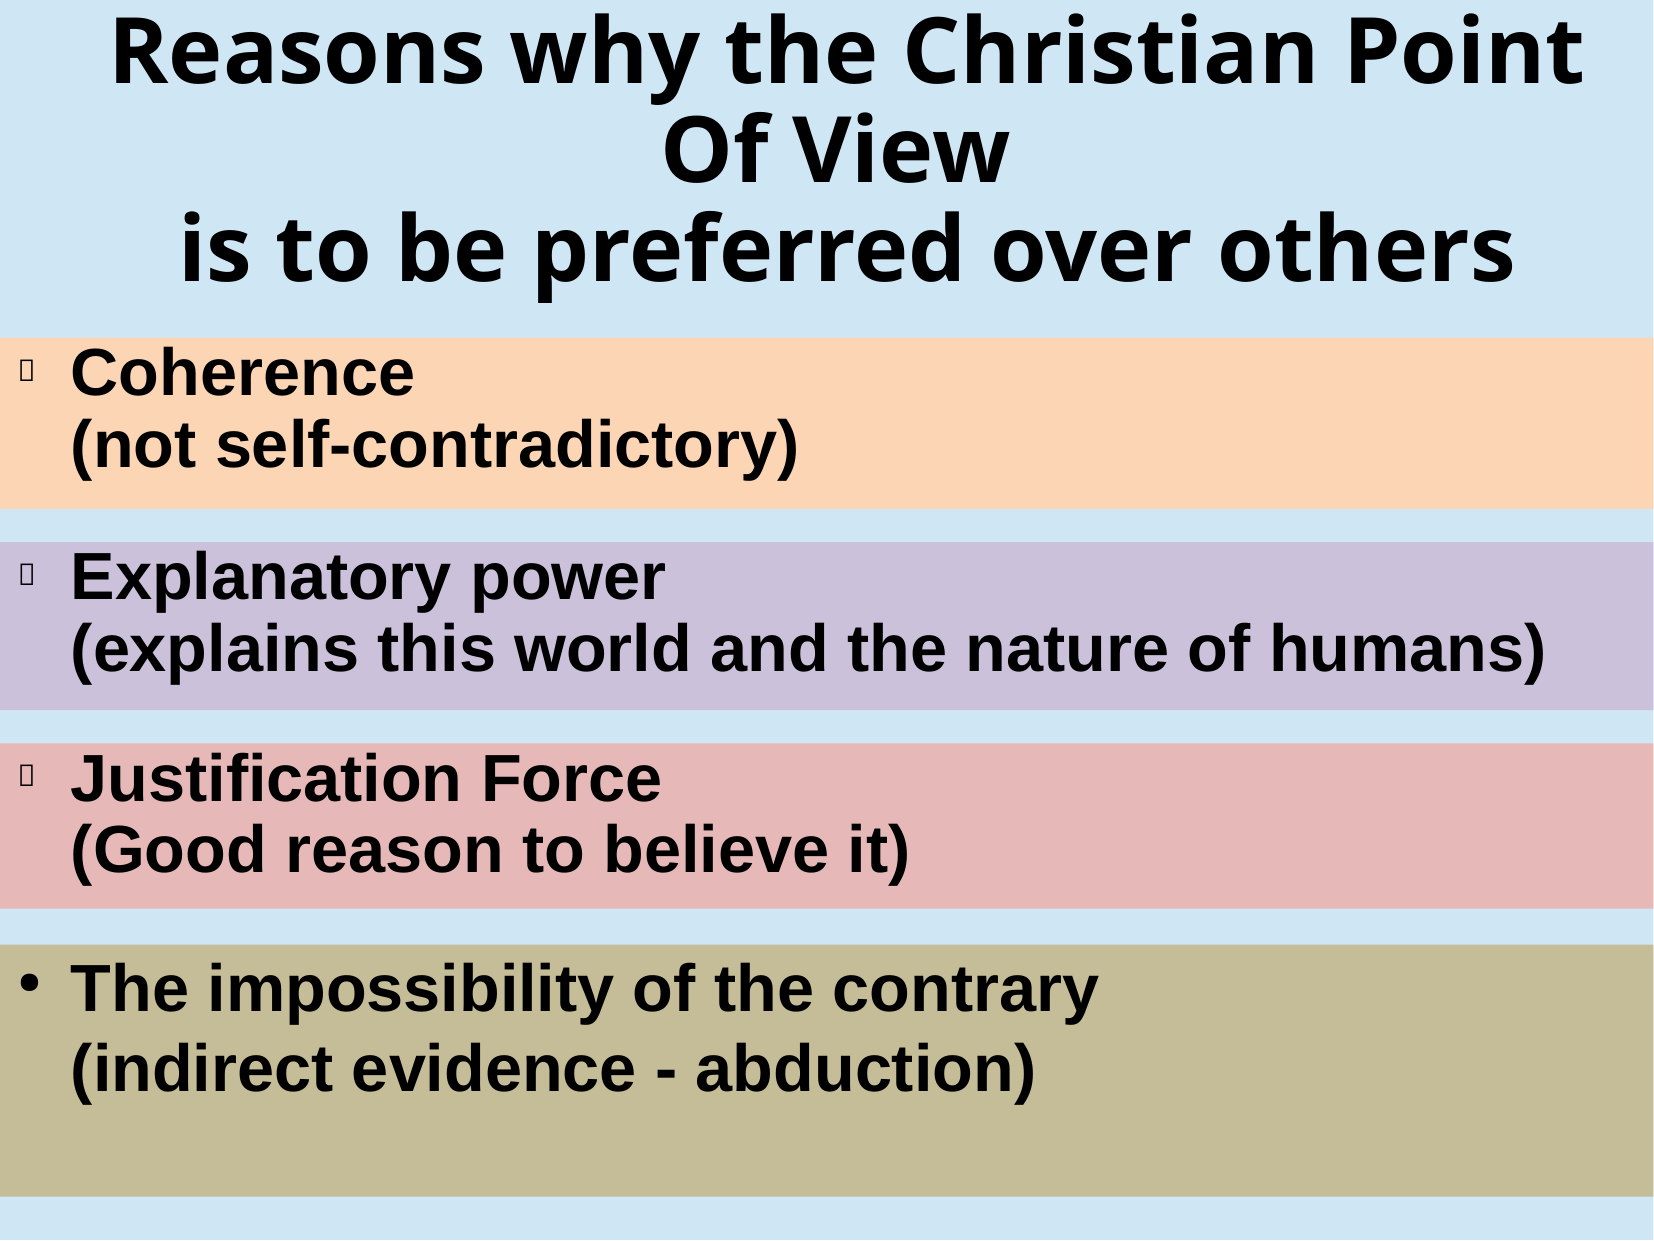

# Reasons why the Christian Point Of View is to be preferred over others
Coherence
(not self-contradictory)
Explanatory power
(explains this world and the nature of humans)
Justification Force
(Good reason to believe it)
The impossibility of the contrary
(indirect evidence - abduction)